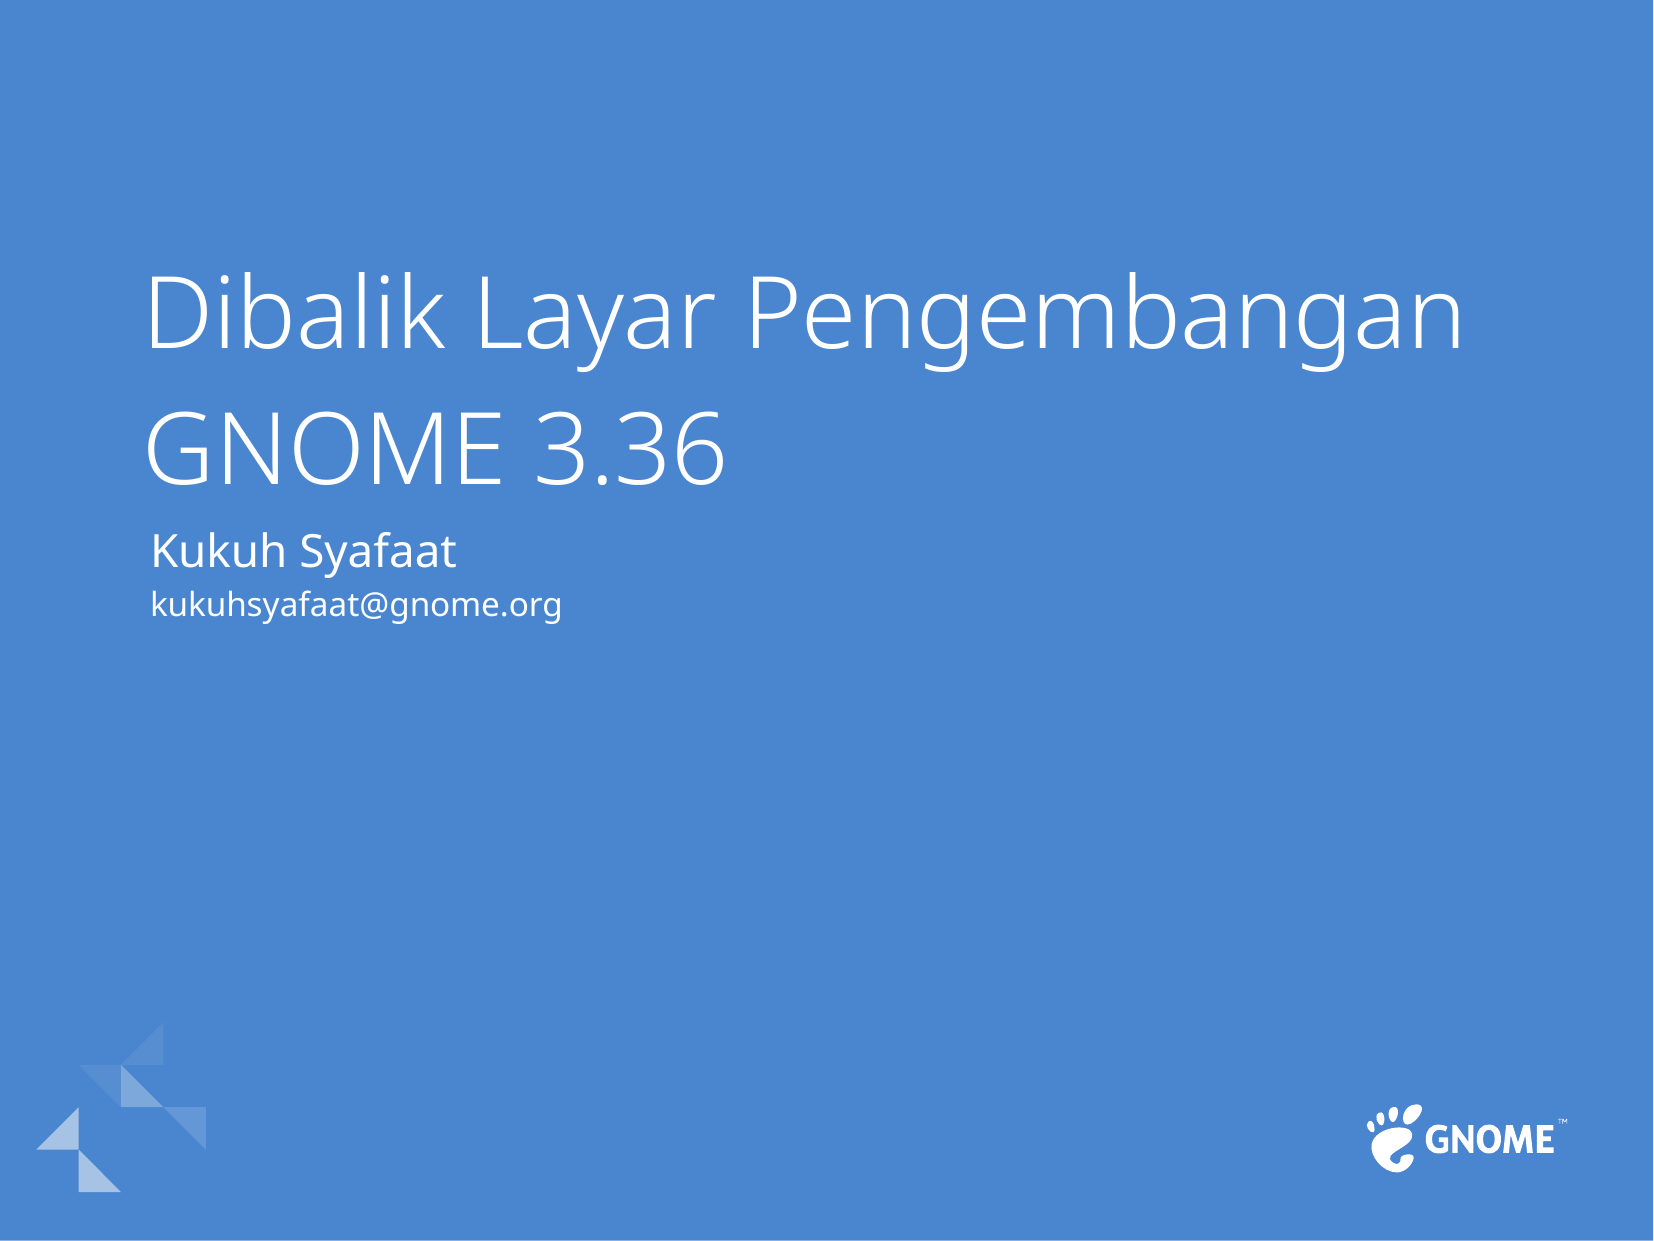

# Dibalik Layar Pengembangan GNOME 3.36
Kukuh Syafaat
kukuhsyafaat@gnome.org